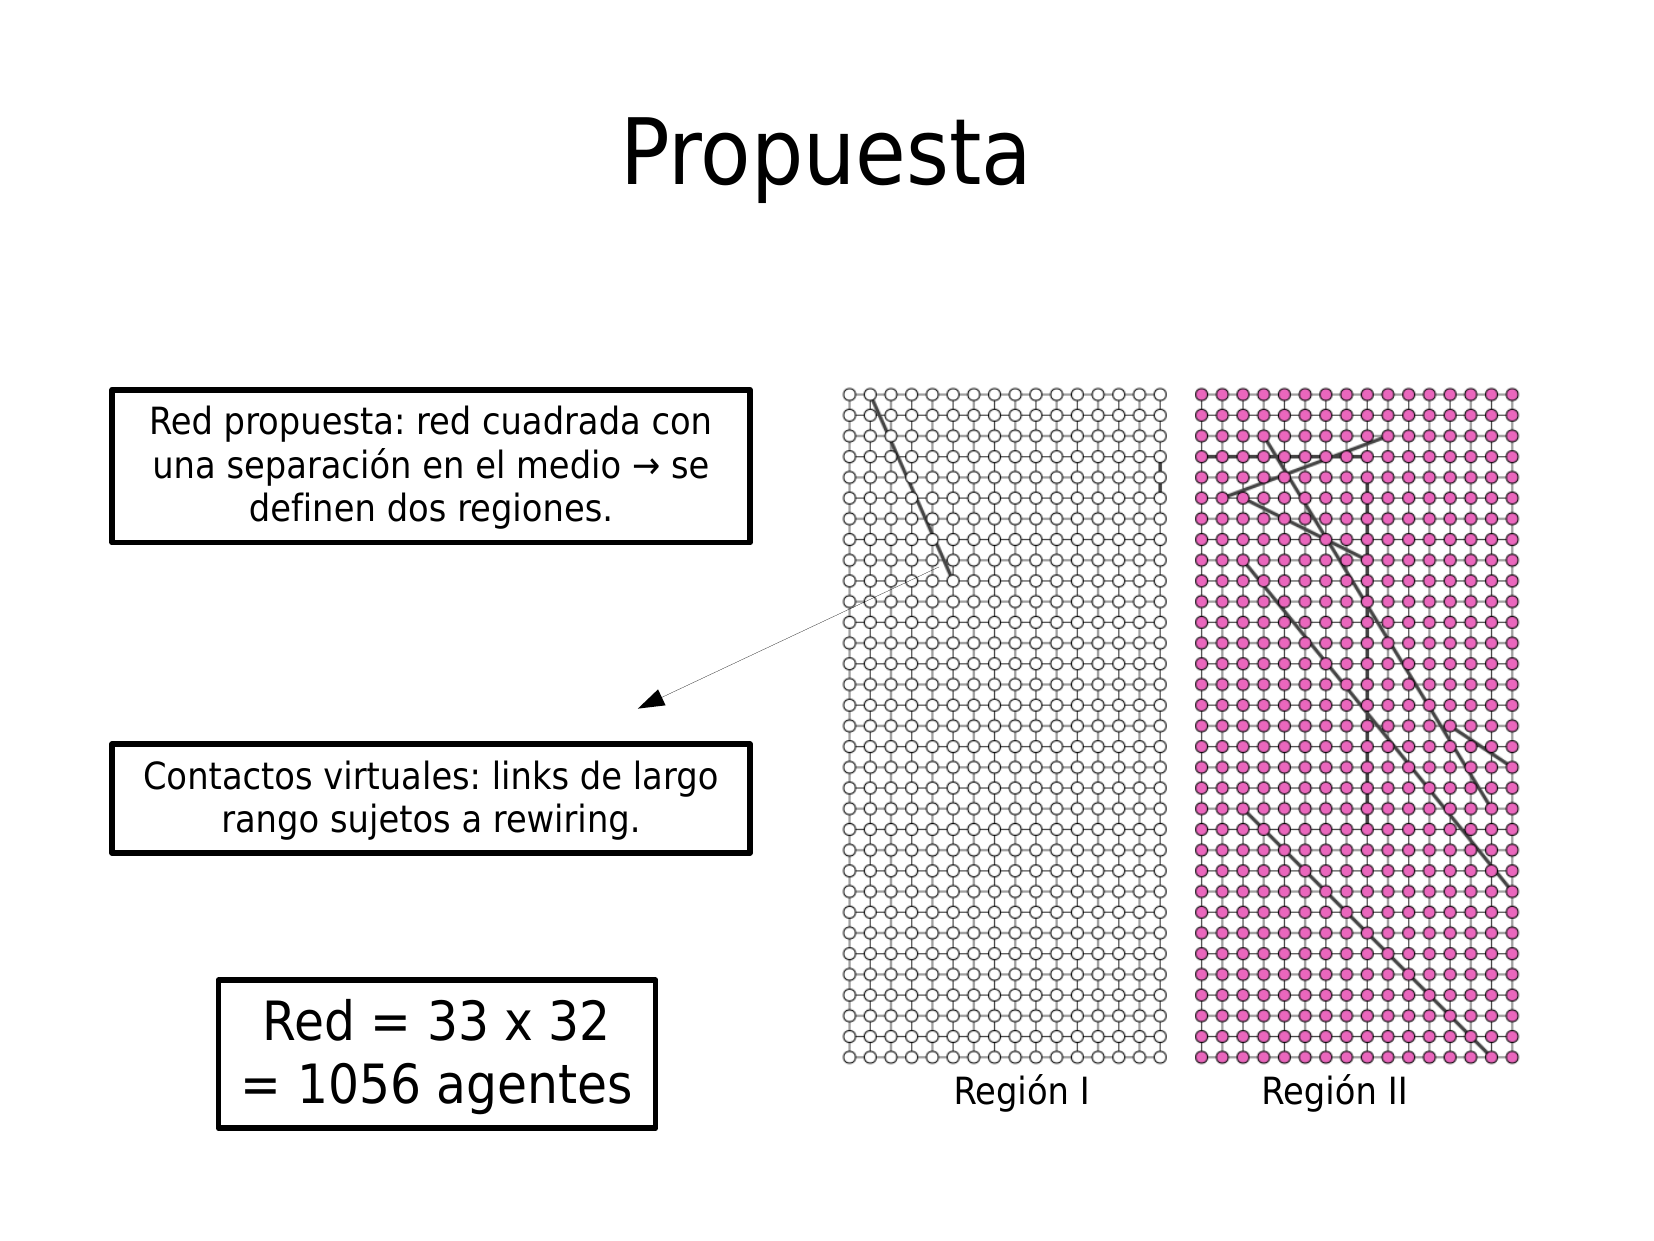

# Propuesta
Red propuesta: red cuadrada con una separación en el medio → se definen dos regiones.
Contactos virtuales: links de largo rango sujetos a rewiring.
Red = 33 x 32 = 1056 agentes
Región I
Región II